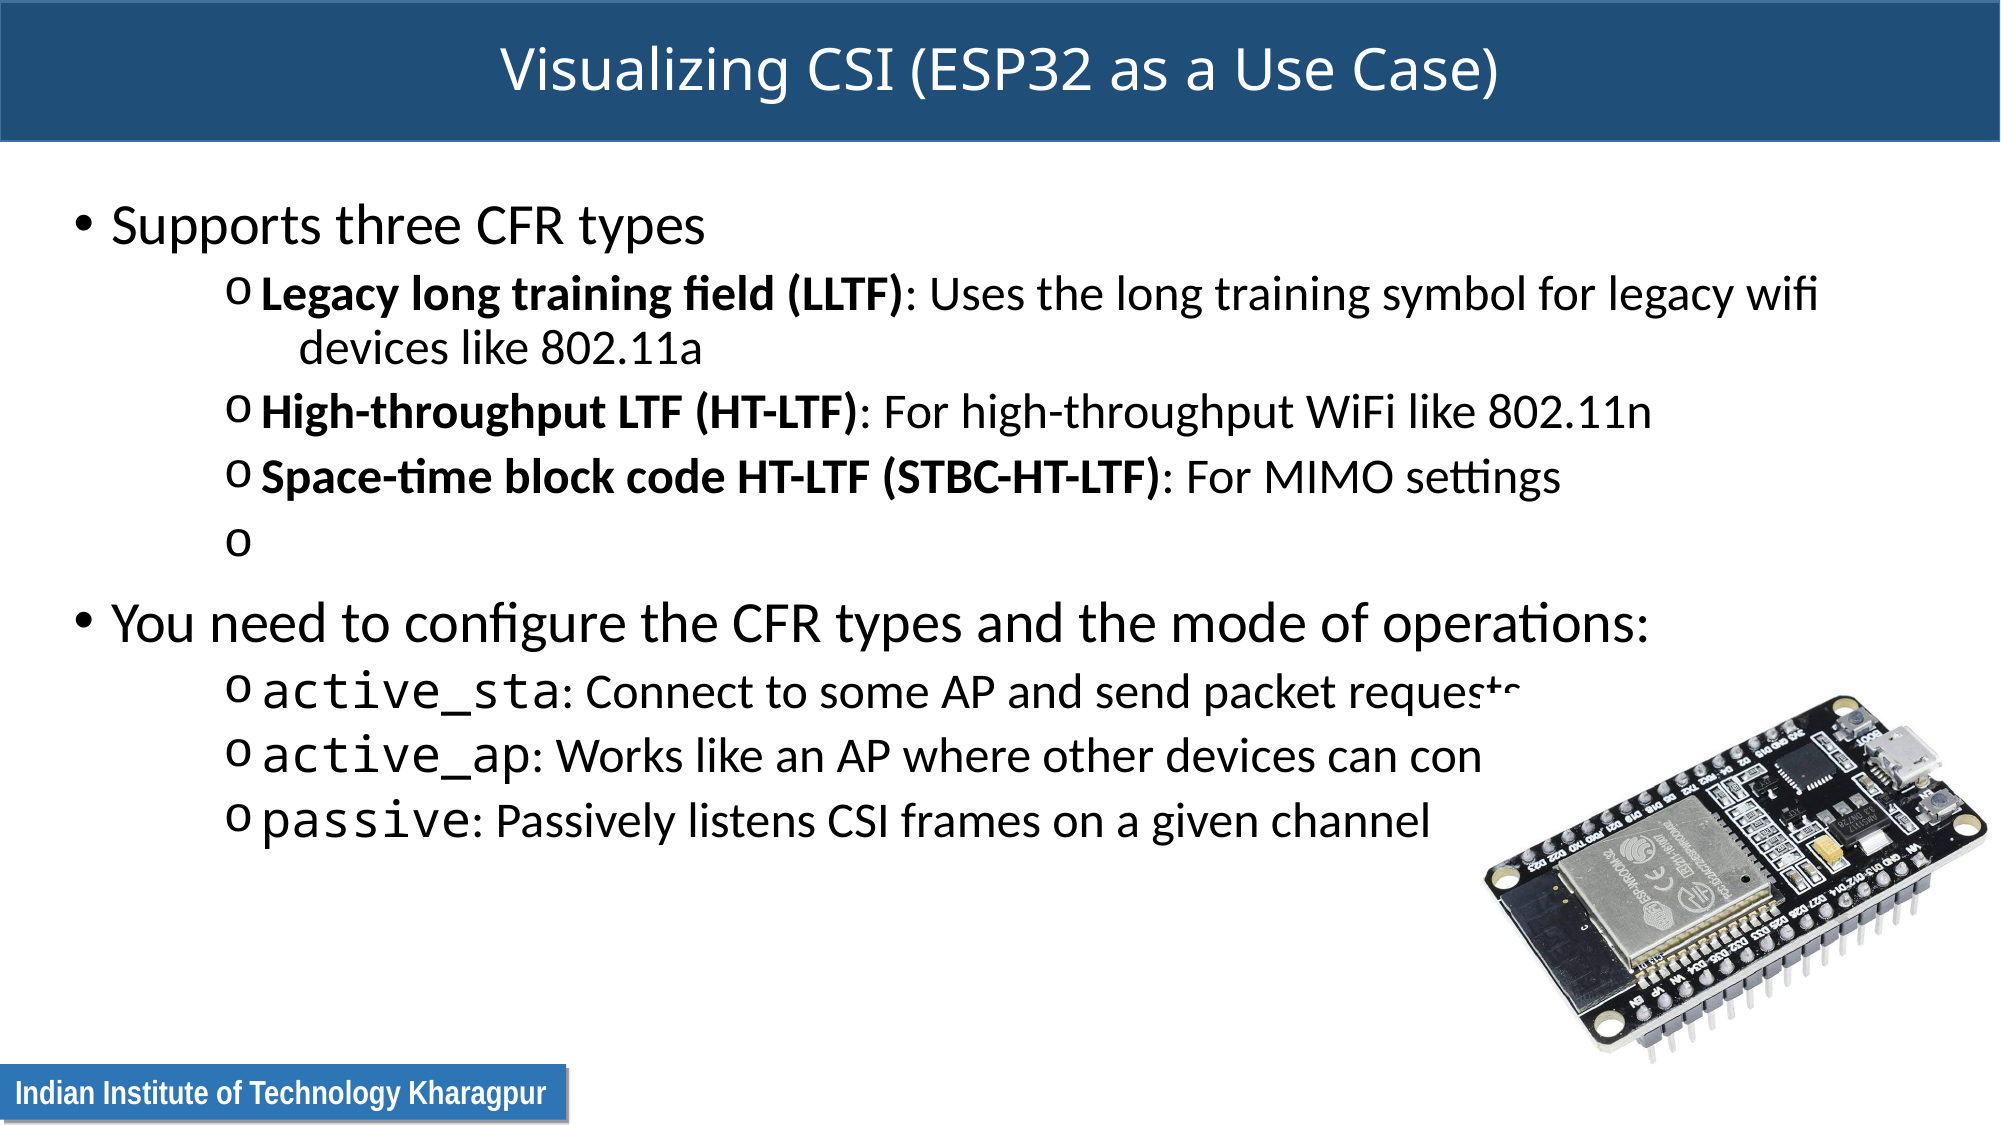

Visualizing CSI (ESP32 as a Use Case)
# Supports three CFR types
Legacy long training field (LLTF): Uses the long training symbol for legacy wifi devices like 802.11a
High-throughput LTF (HT-LTF): For high-throughput WiFi like 802.11n
Space-time block code HT-LTF (STBC-HT-LTF): For MIMO settings
You need to configure the CFR types and the mode of operations:
active_sta: Connect to some AP and send packet requests
active_ap: Works like an AP where other devices can connect
passive: Passively listens CSI frames on a given channel